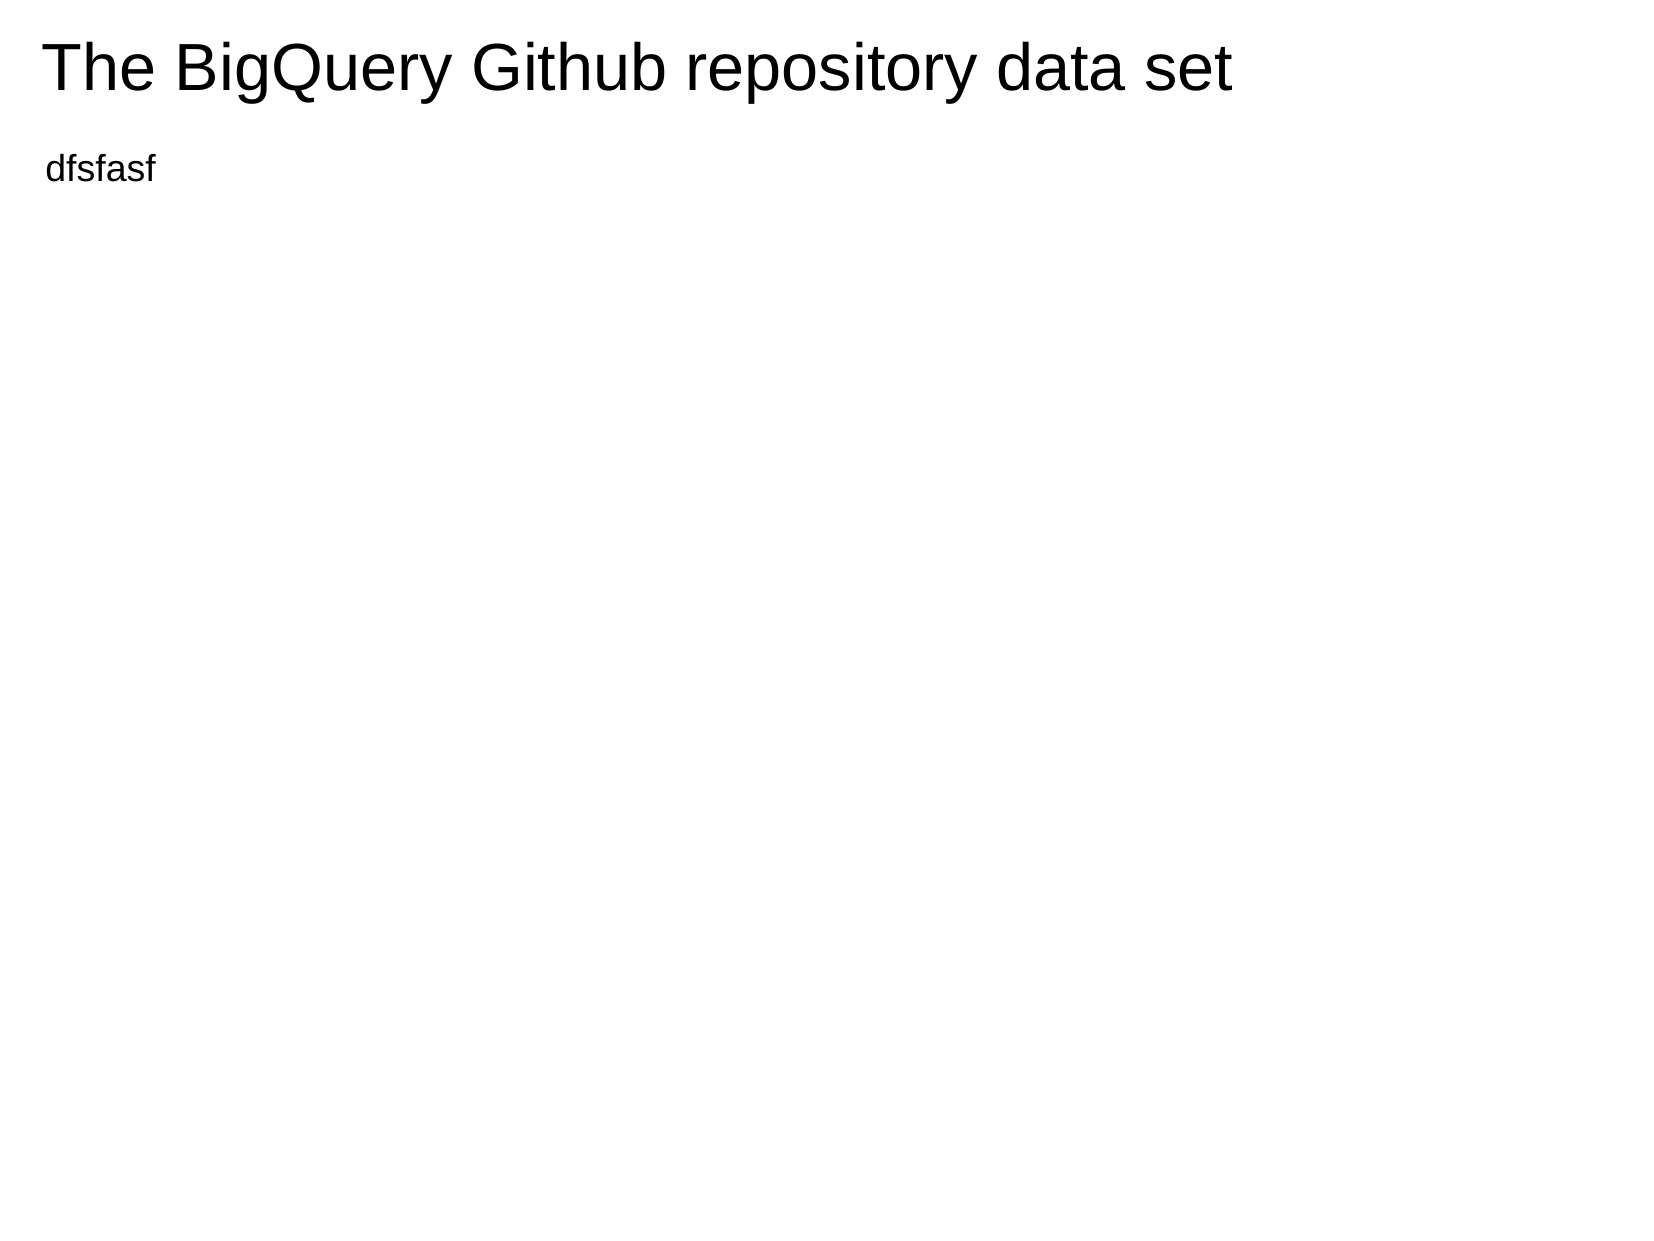

# The BigQuery Github repository data set
dfsfasf